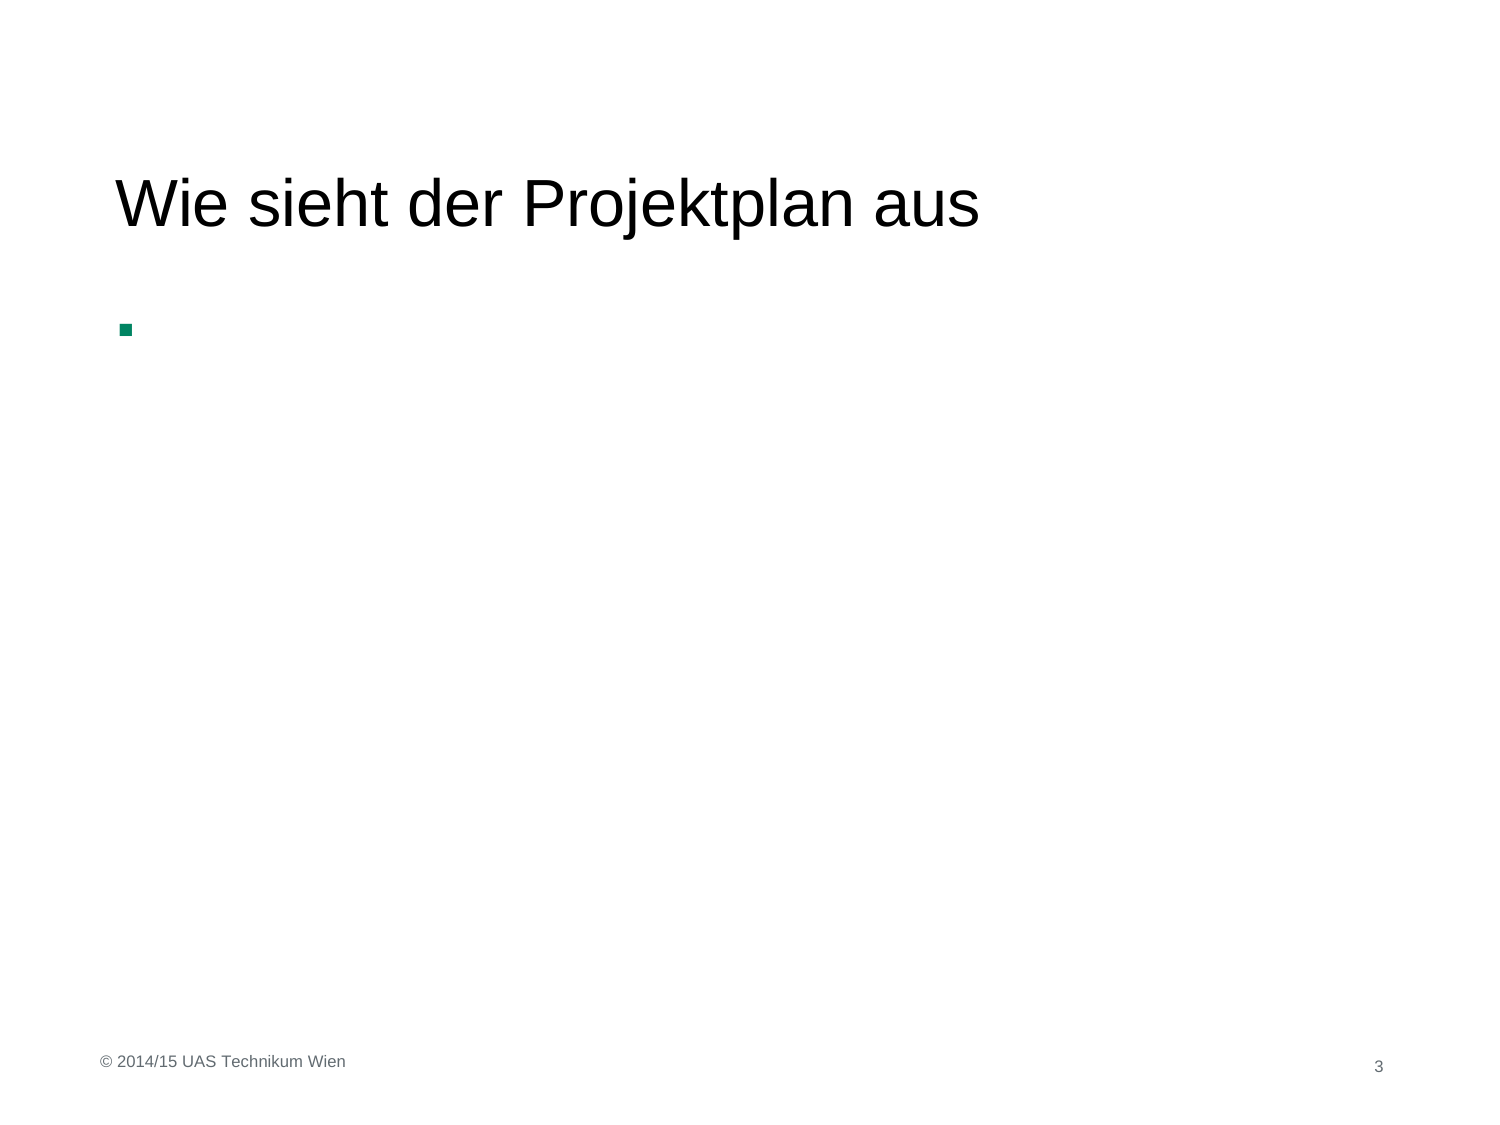

# Wie sieht der Projektplan aus
© 2014/15 UAS Technikum Wien